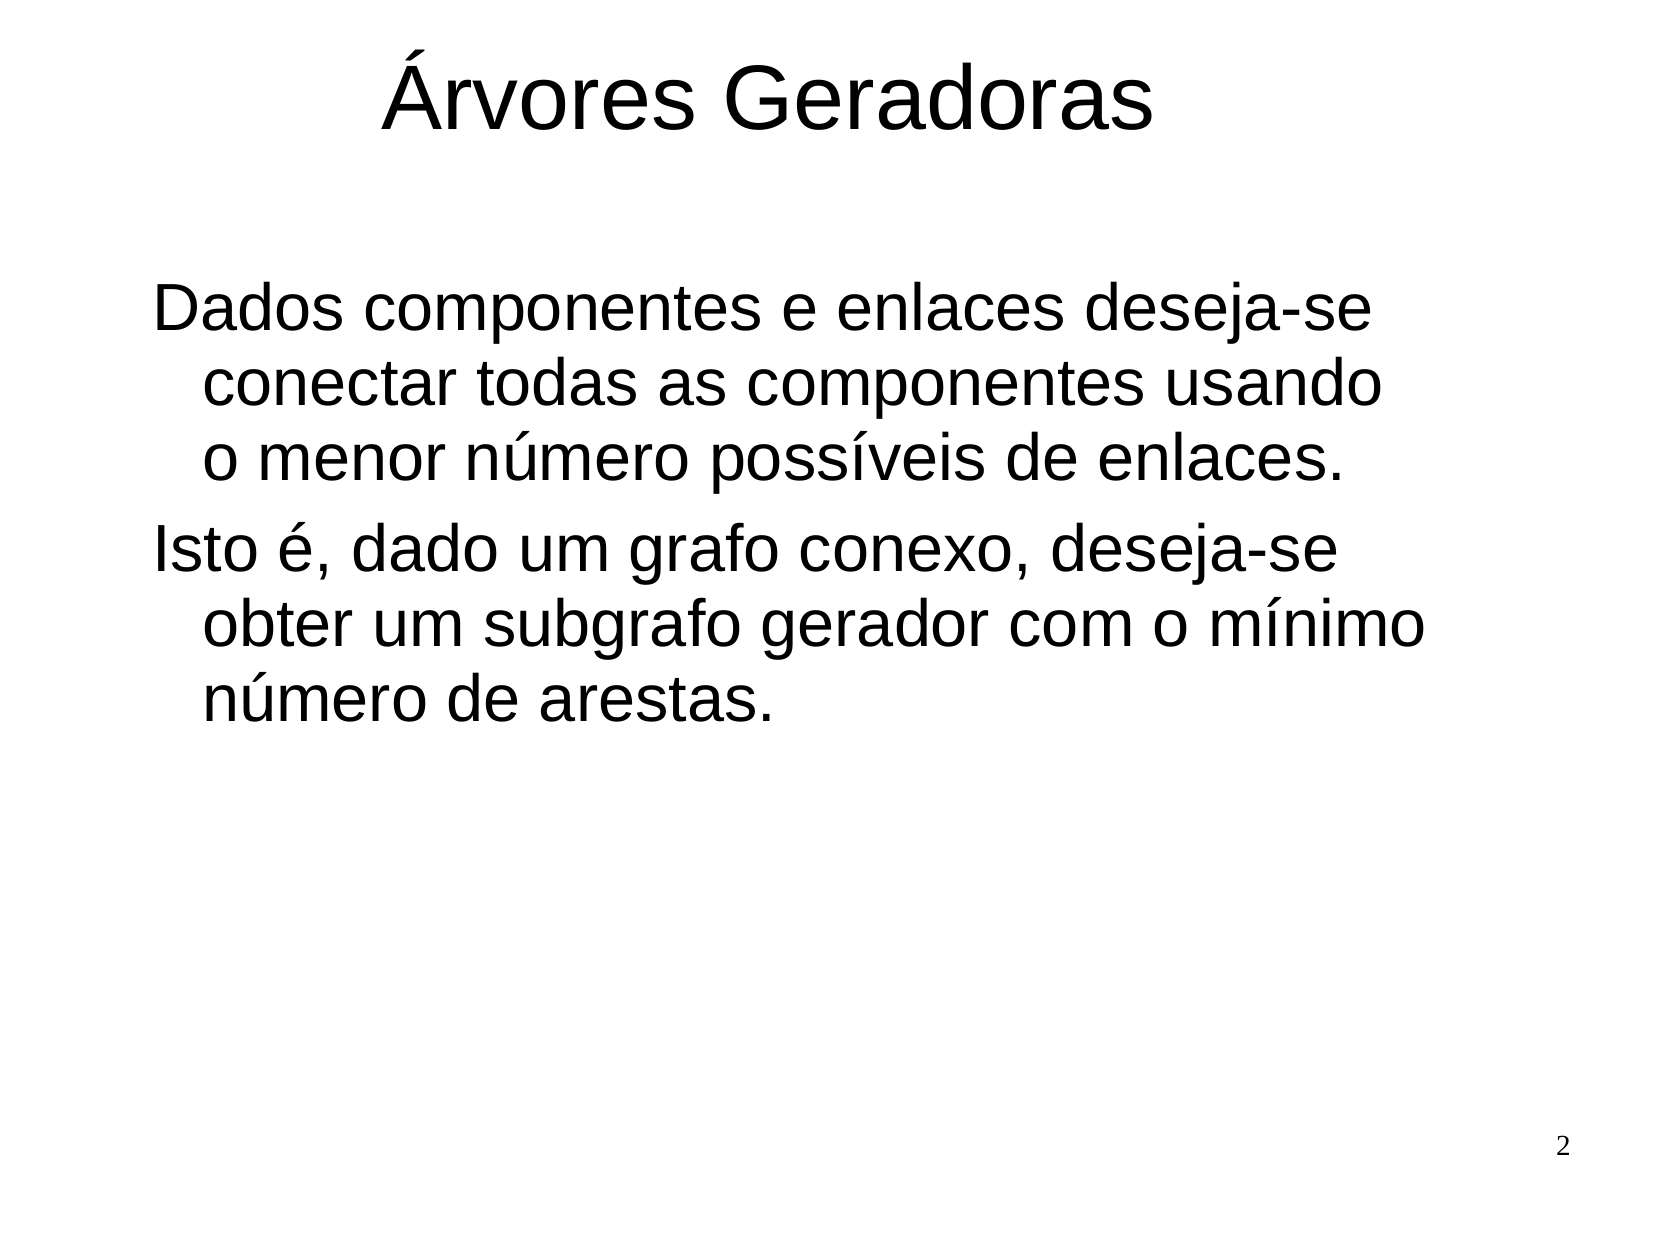

# Árvores Geradoras
Dados componentes e enlaces deseja-se conectar todas as componentes usando o menor número possíveis de enlaces.
Isto é, dado um grafo conexo, deseja-se obter um subgrafo gerador com o mínimo número de arestas.
2